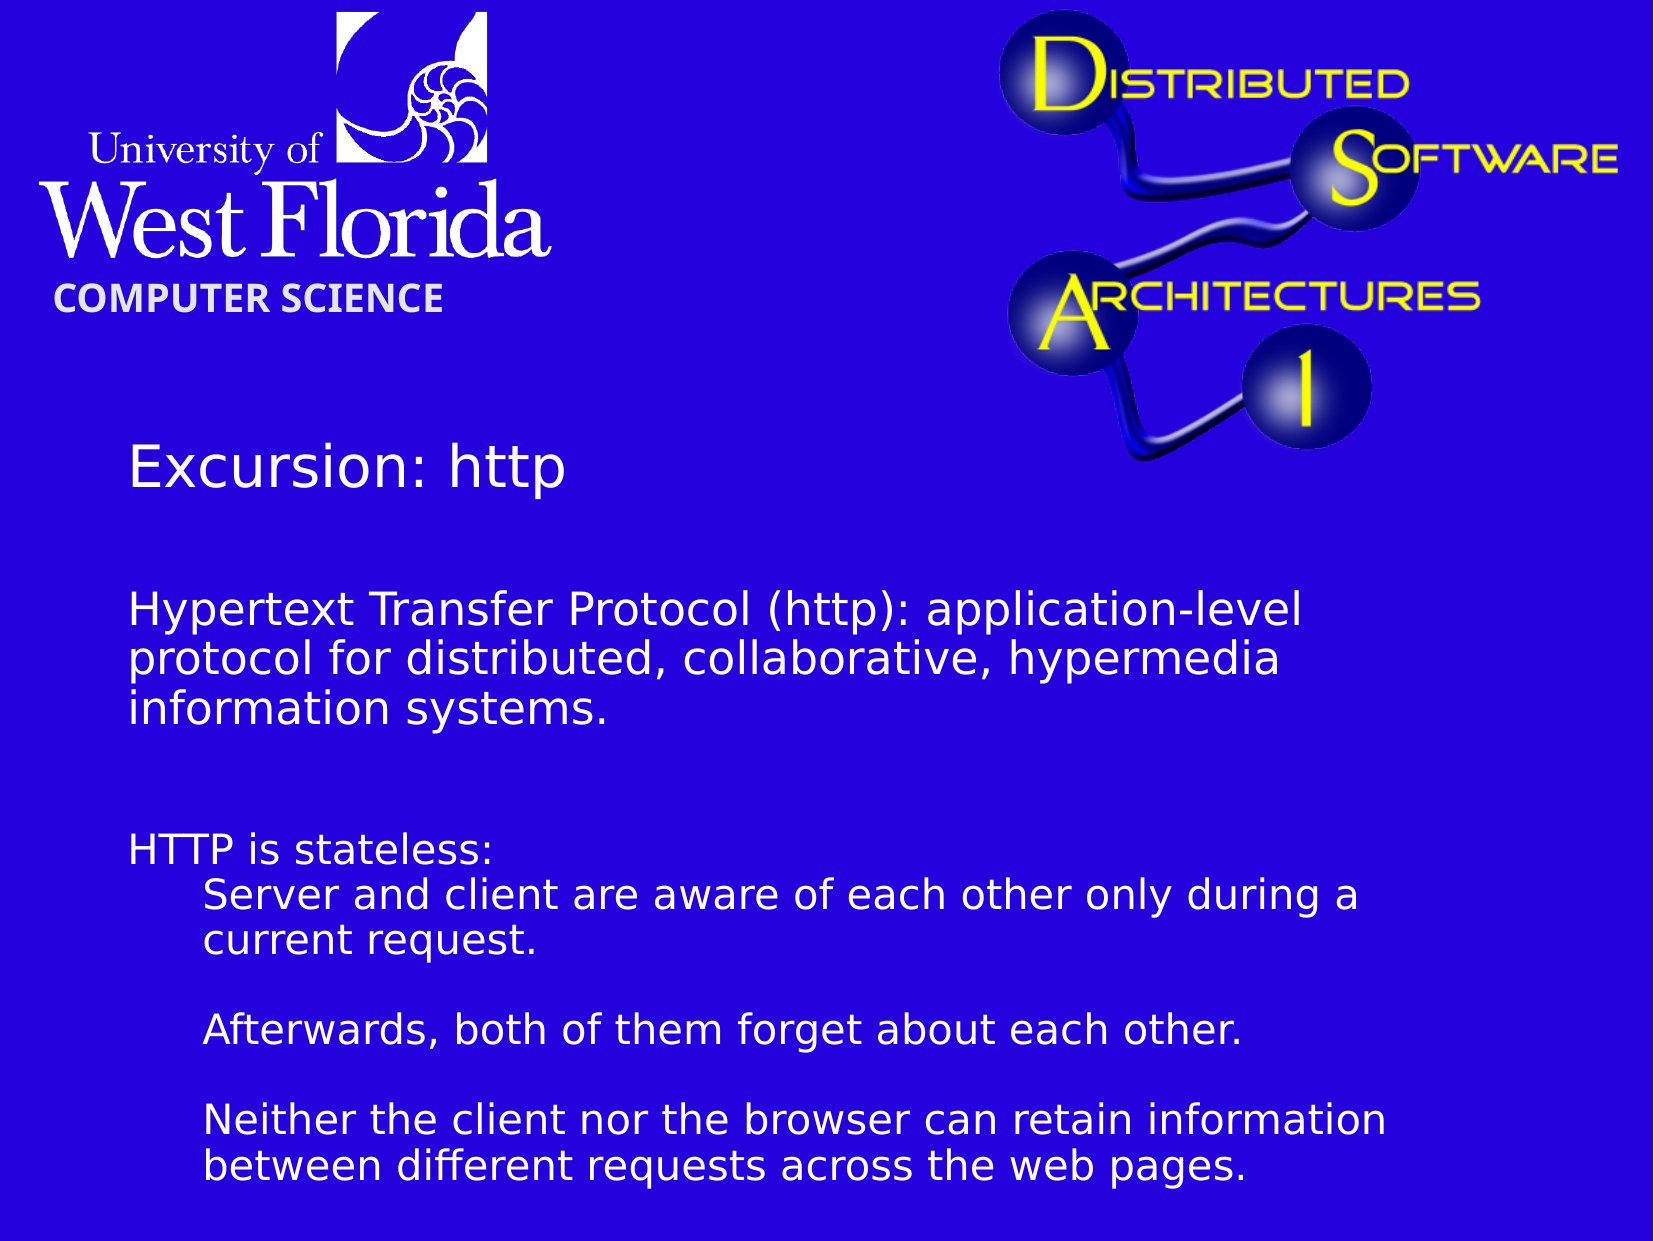

COMPUTER SCIENCE
Excursion: http
Hypertext Transfer Protocol (http): application-level protocol for distributed, collaborative, hypermedia information systems.
HTTP is stateless:
	Server and client are aware of each other only during a
	current request.
	Afterwards, both of them forget about each other.
	Neither the client nor the browser can retain information
	between different requests across the web pages.